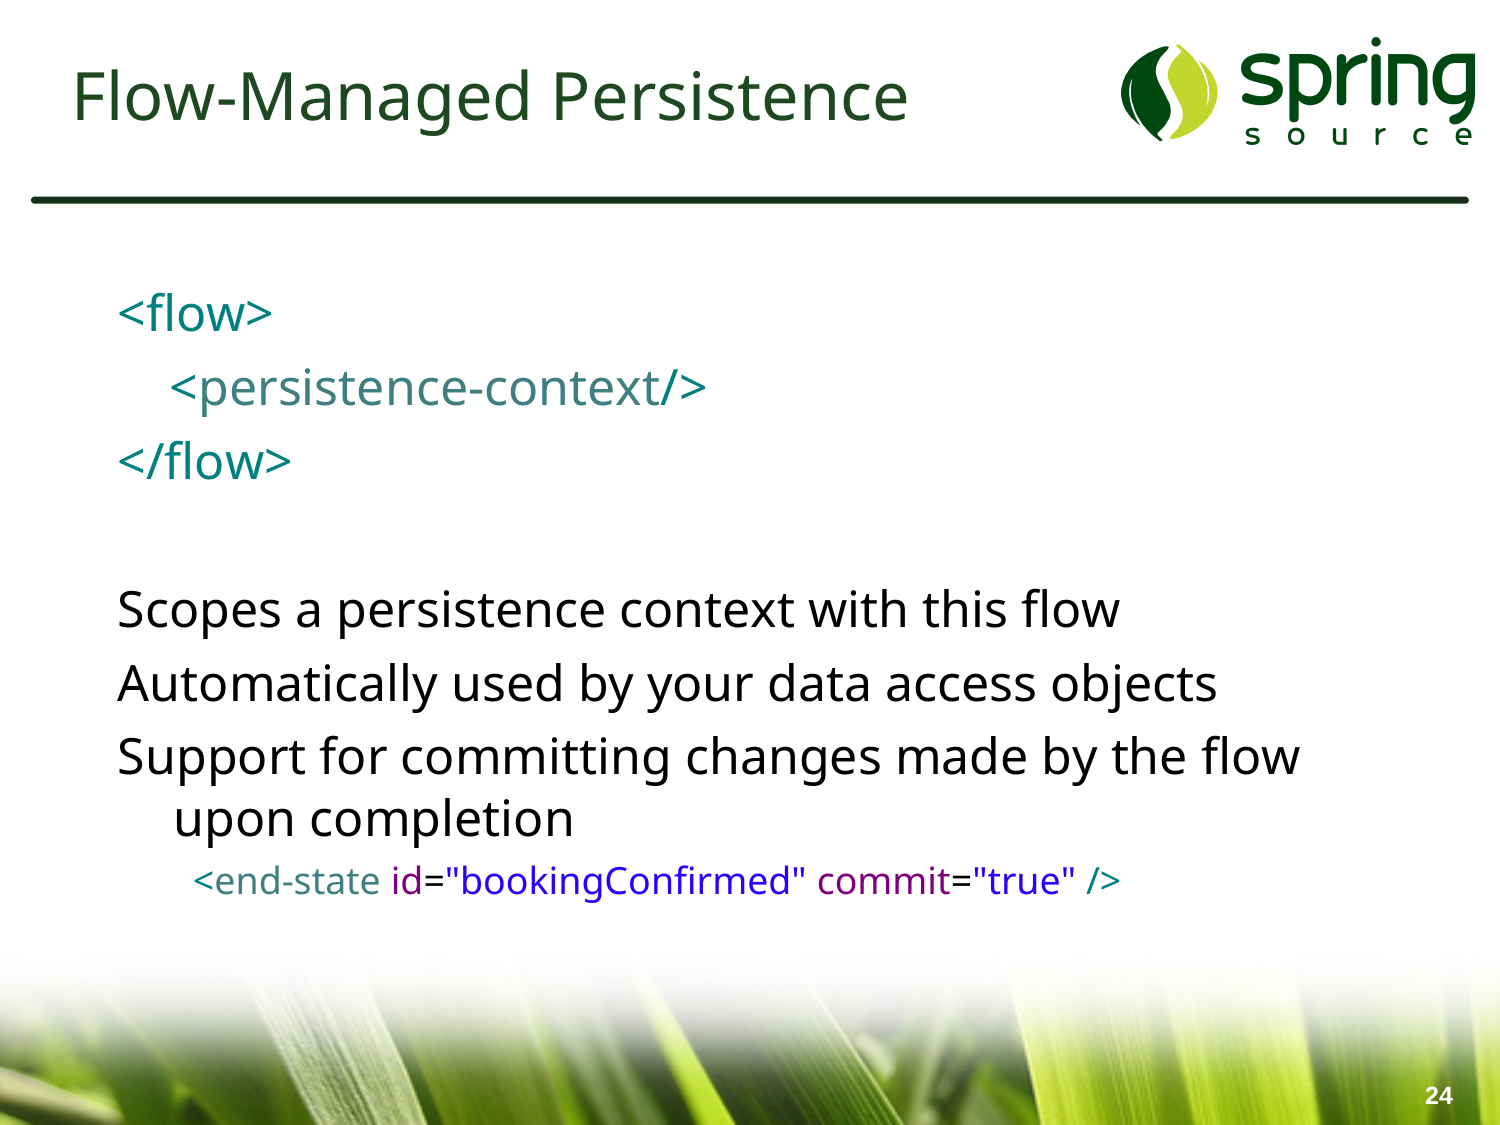

# Flow-Managed Persistence
<flow>
 <persistence-context/>
</flow>
Scopes a persistence context with this flow
Automatically used by your data access objects
Support for committing changes made by the flow upon completion
<end-state id="bookingConfirmed" commit="true" />